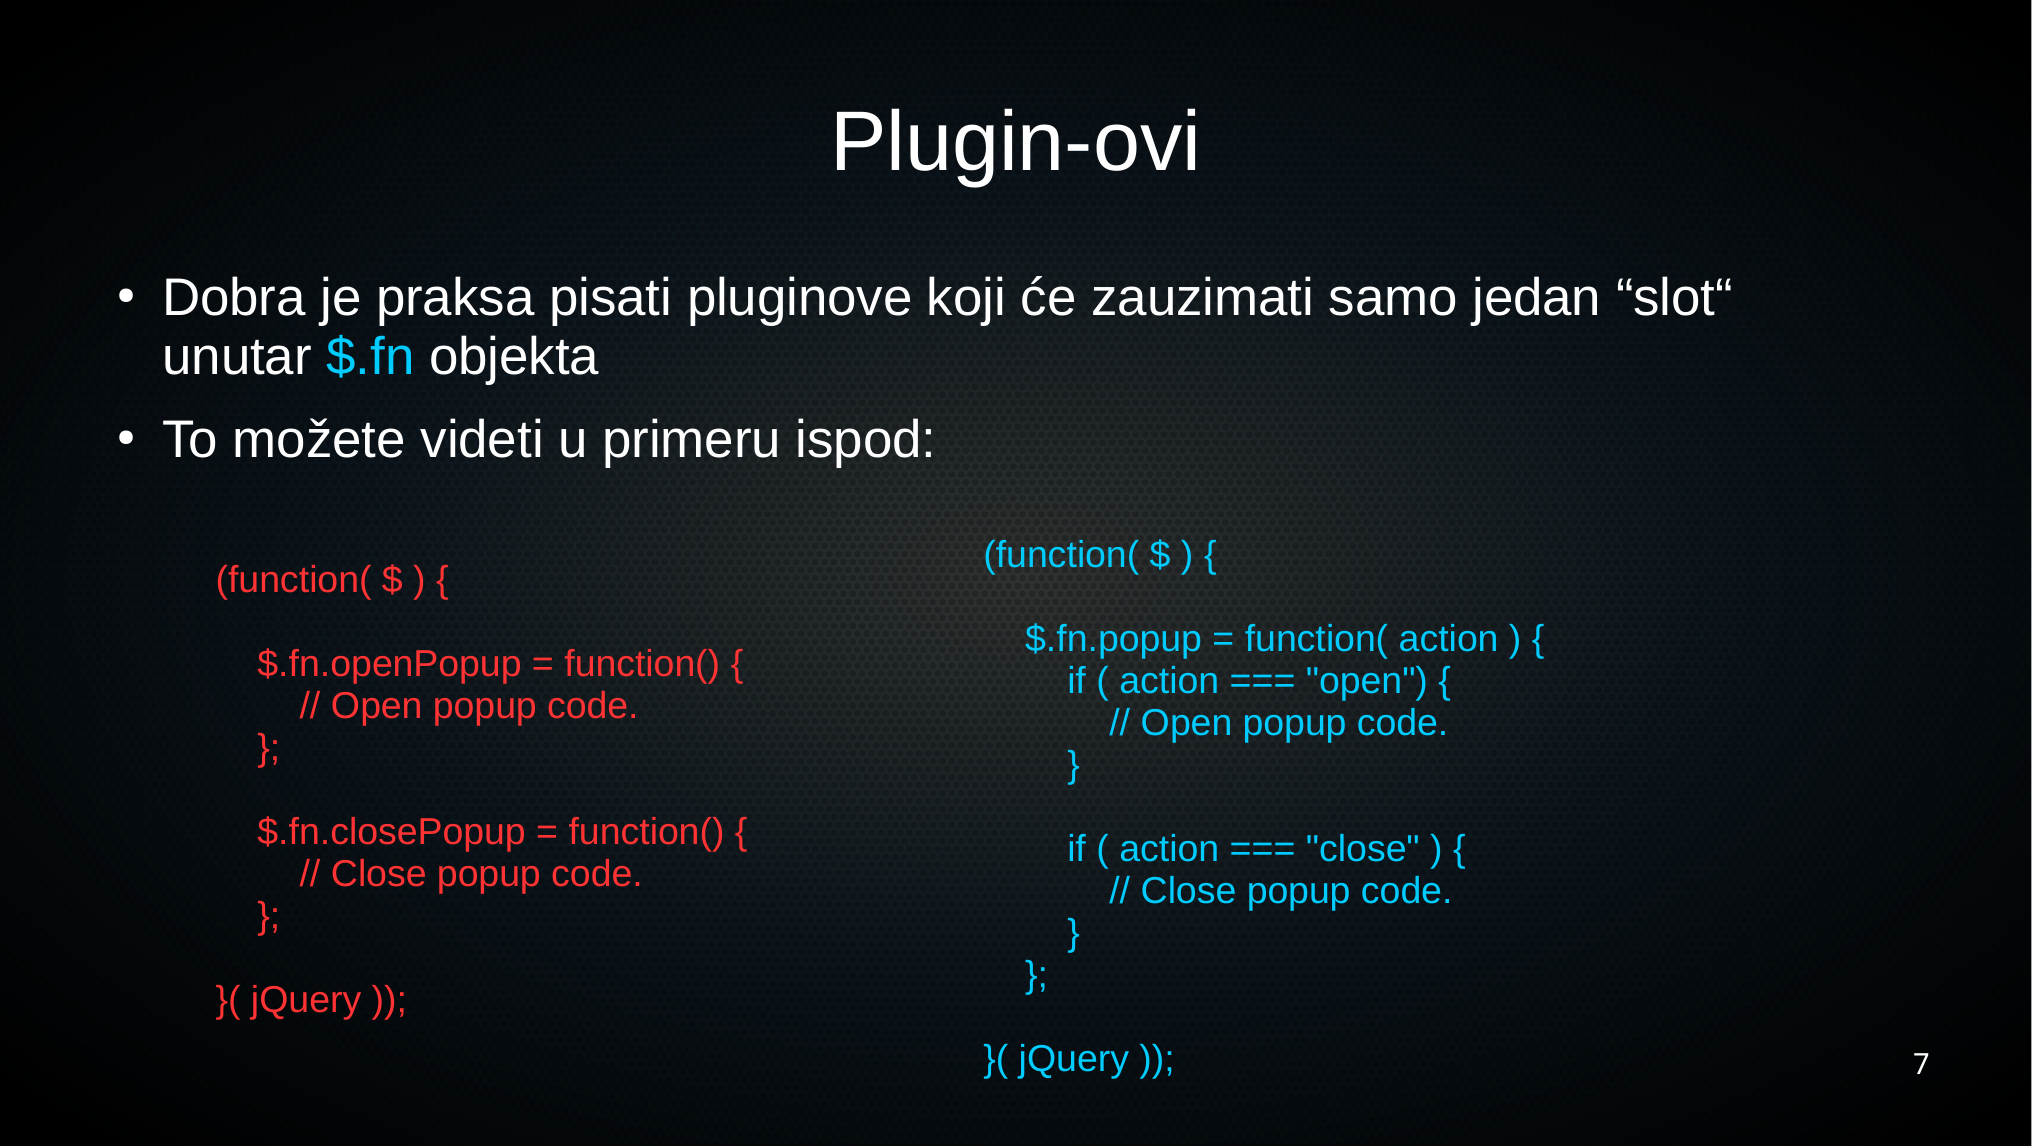

# Plugin-ovi
Dobra je praksa pisati pluginove koji će zauzimati samo jedan “slot“ unutar $.fn objekta
To možete videti u primeru ispod:
(function( $ ) {
 $.fn.popup = function( action ) {
 if ( action === "open") {
 // Open popup code.
 }
 if ( action === "close" ) {
 // Close popup code.
 }
 };
}( jQuery ));
(function( $ ) {
 $.fn.openPopup = function() {
 // Open popup code.
 };
 $.fn.closePopup = function() {
 // Close popup code.
 };
}( jQuery ));
7